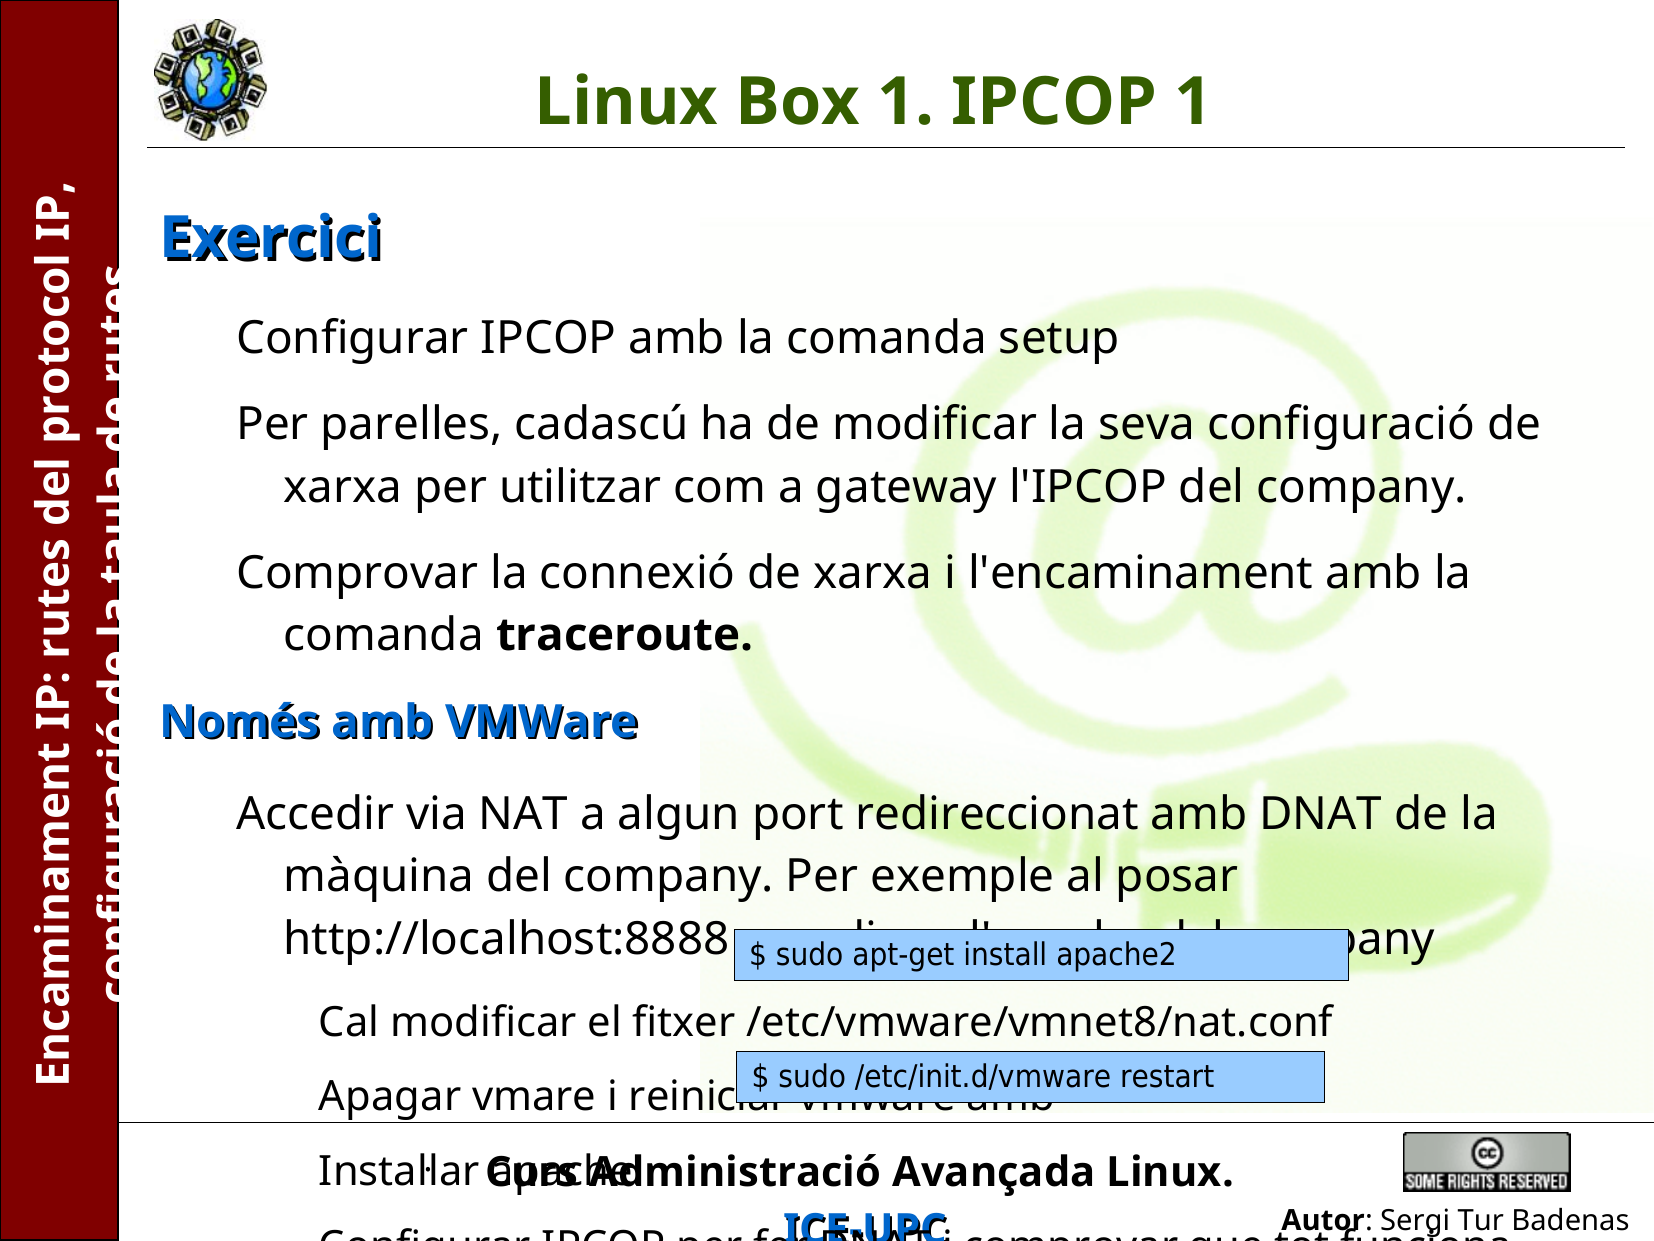

# Linux Box 1. IPCOP 1
Exercici
Configurar IPCOP amb la comanda setup
Per parelles, cadascú ha de modificar la seva configuració de xarxa per utilitzar com a gateway l'IPCOP del company.
Comprovar la connexió de xarxa i l'encaminament amb la comanda traceroute.
Només amb VMWare
Accedir via NAT a algun port redireccionat amb DNAT de la màquina del company. Per exemple al posar http://localhost:8888 accedim a l'apache del company
Cal modificar el fitxer /etc/vmware/vmnet8/nat.conf
Apagar vmare i reiniciar vmware amb
Instal·lar apache:
Configurar IPCOP per fer DNAT i comprovar que tot funciona correctament
$ sudo apt-get install apache2
$ sudo /etc/init.d/vmware restart